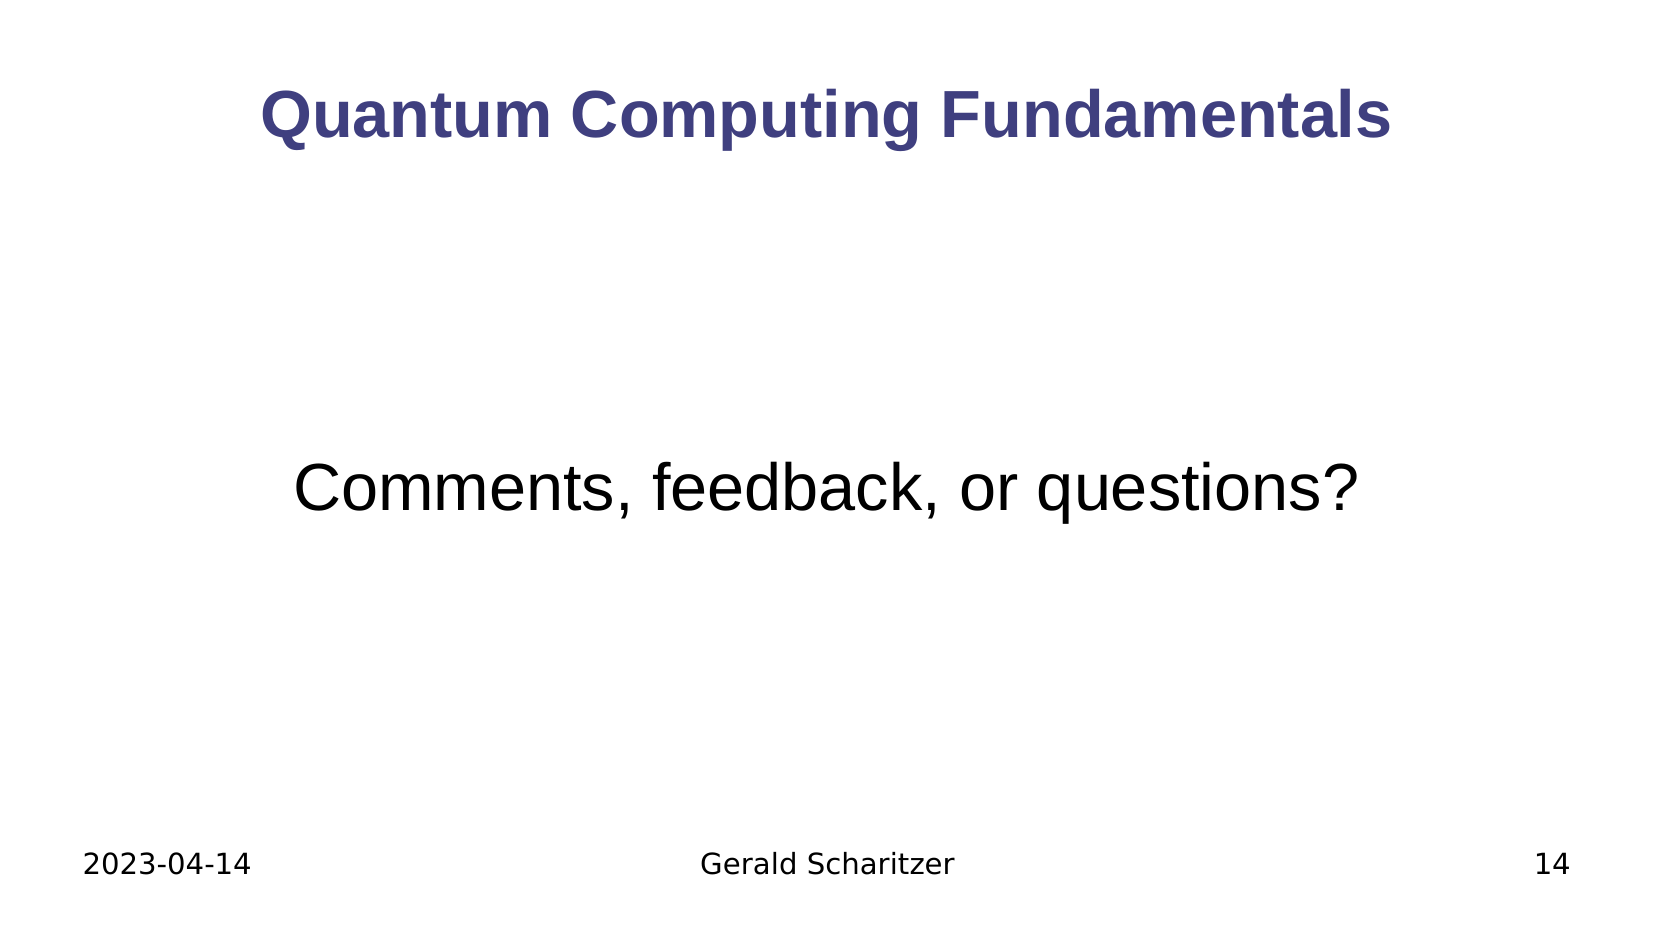

# Quantum Computing Fundamentals
Comments, feedback, or questions?
2023-04-14
Gerald Scharitzer
14